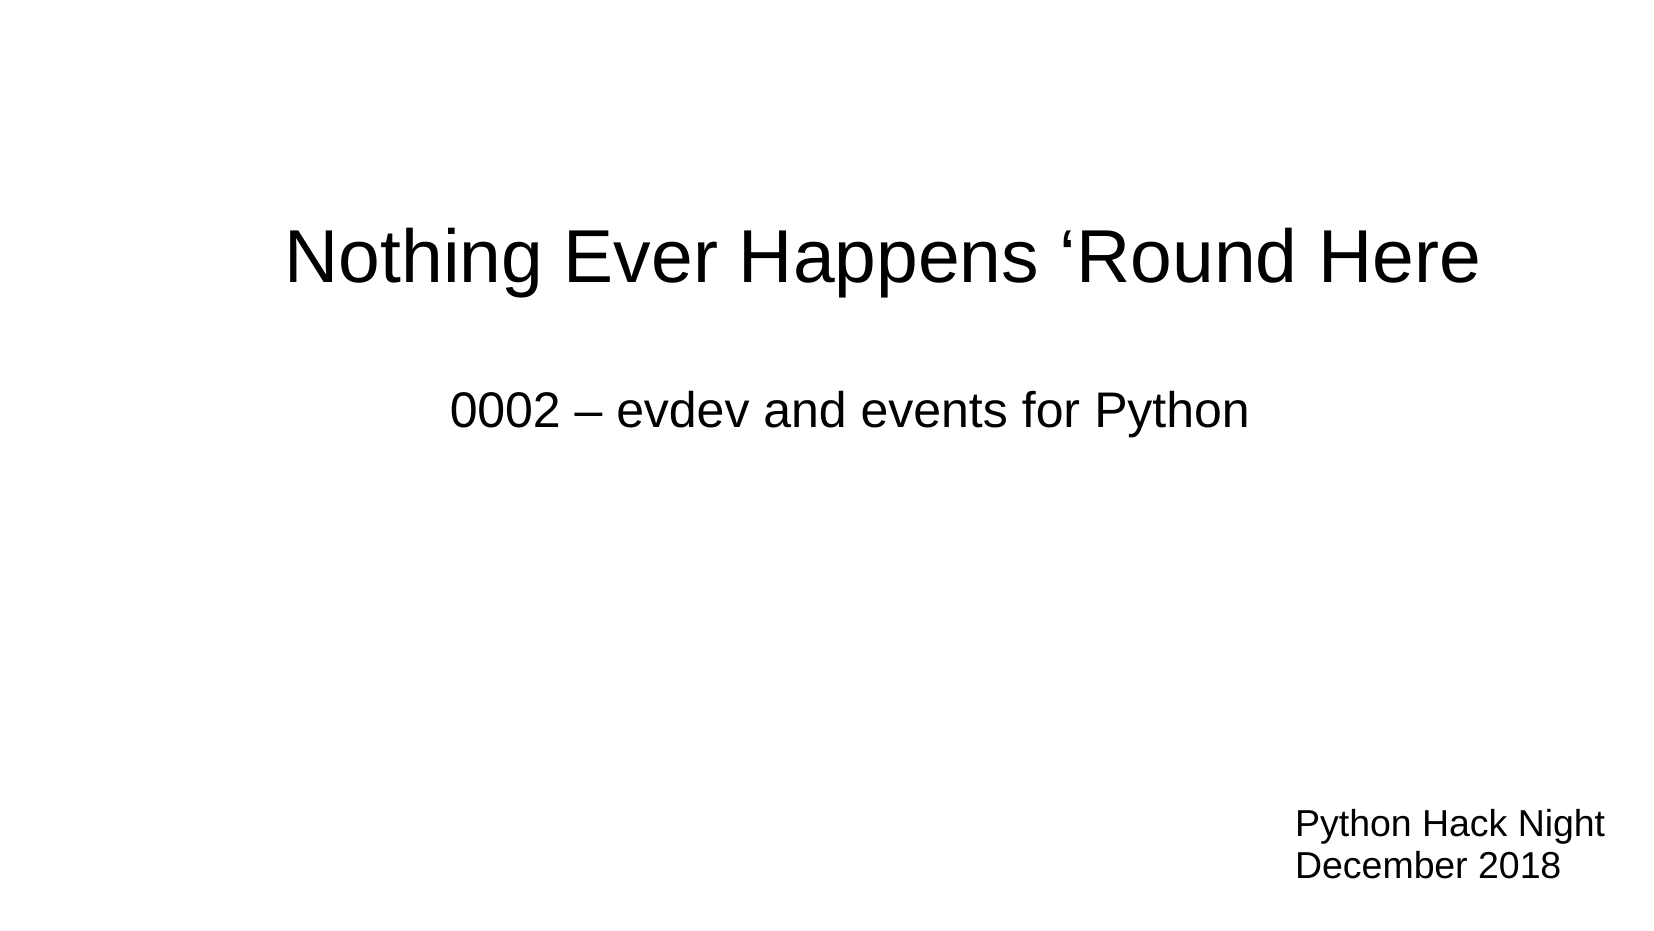

Nothing Ever Happens ‘Round Here
0002 – evdev and events for Python
Python Hack Night
December 2018